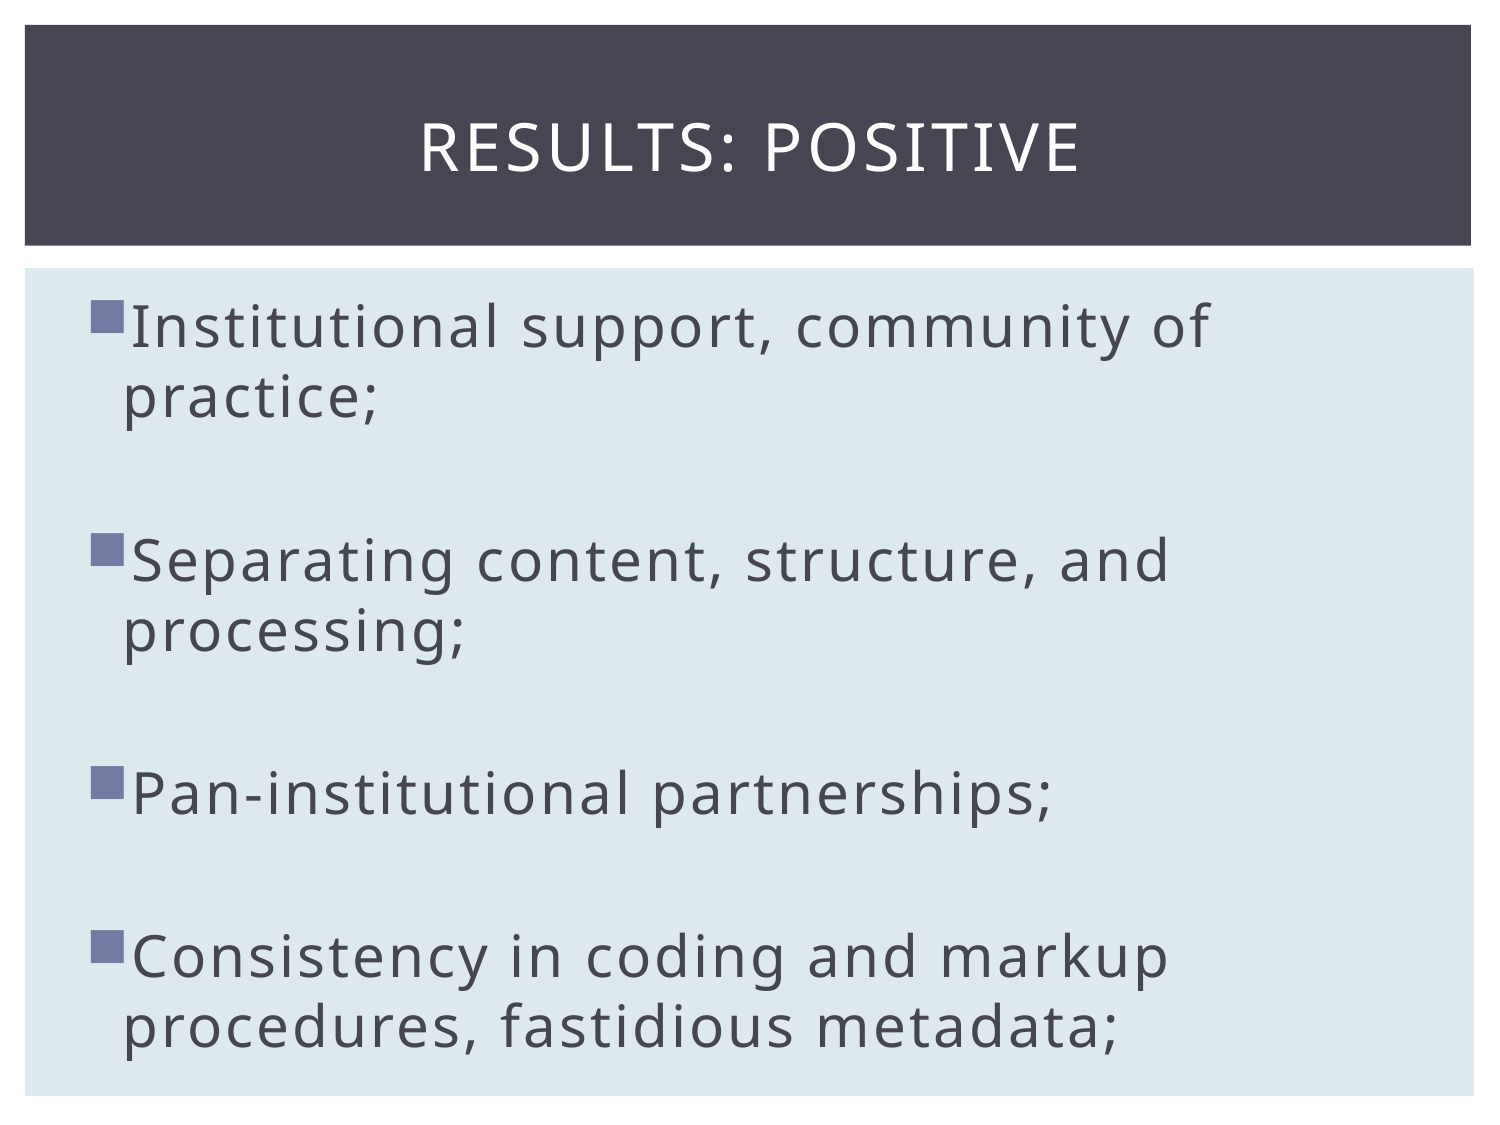

Results: positive
# Institutional support, community of practice;
Separating content, structure, and processing;
Pan-institutional partnerships;
Consistency in coding and markup procedures, fastidious metadata;